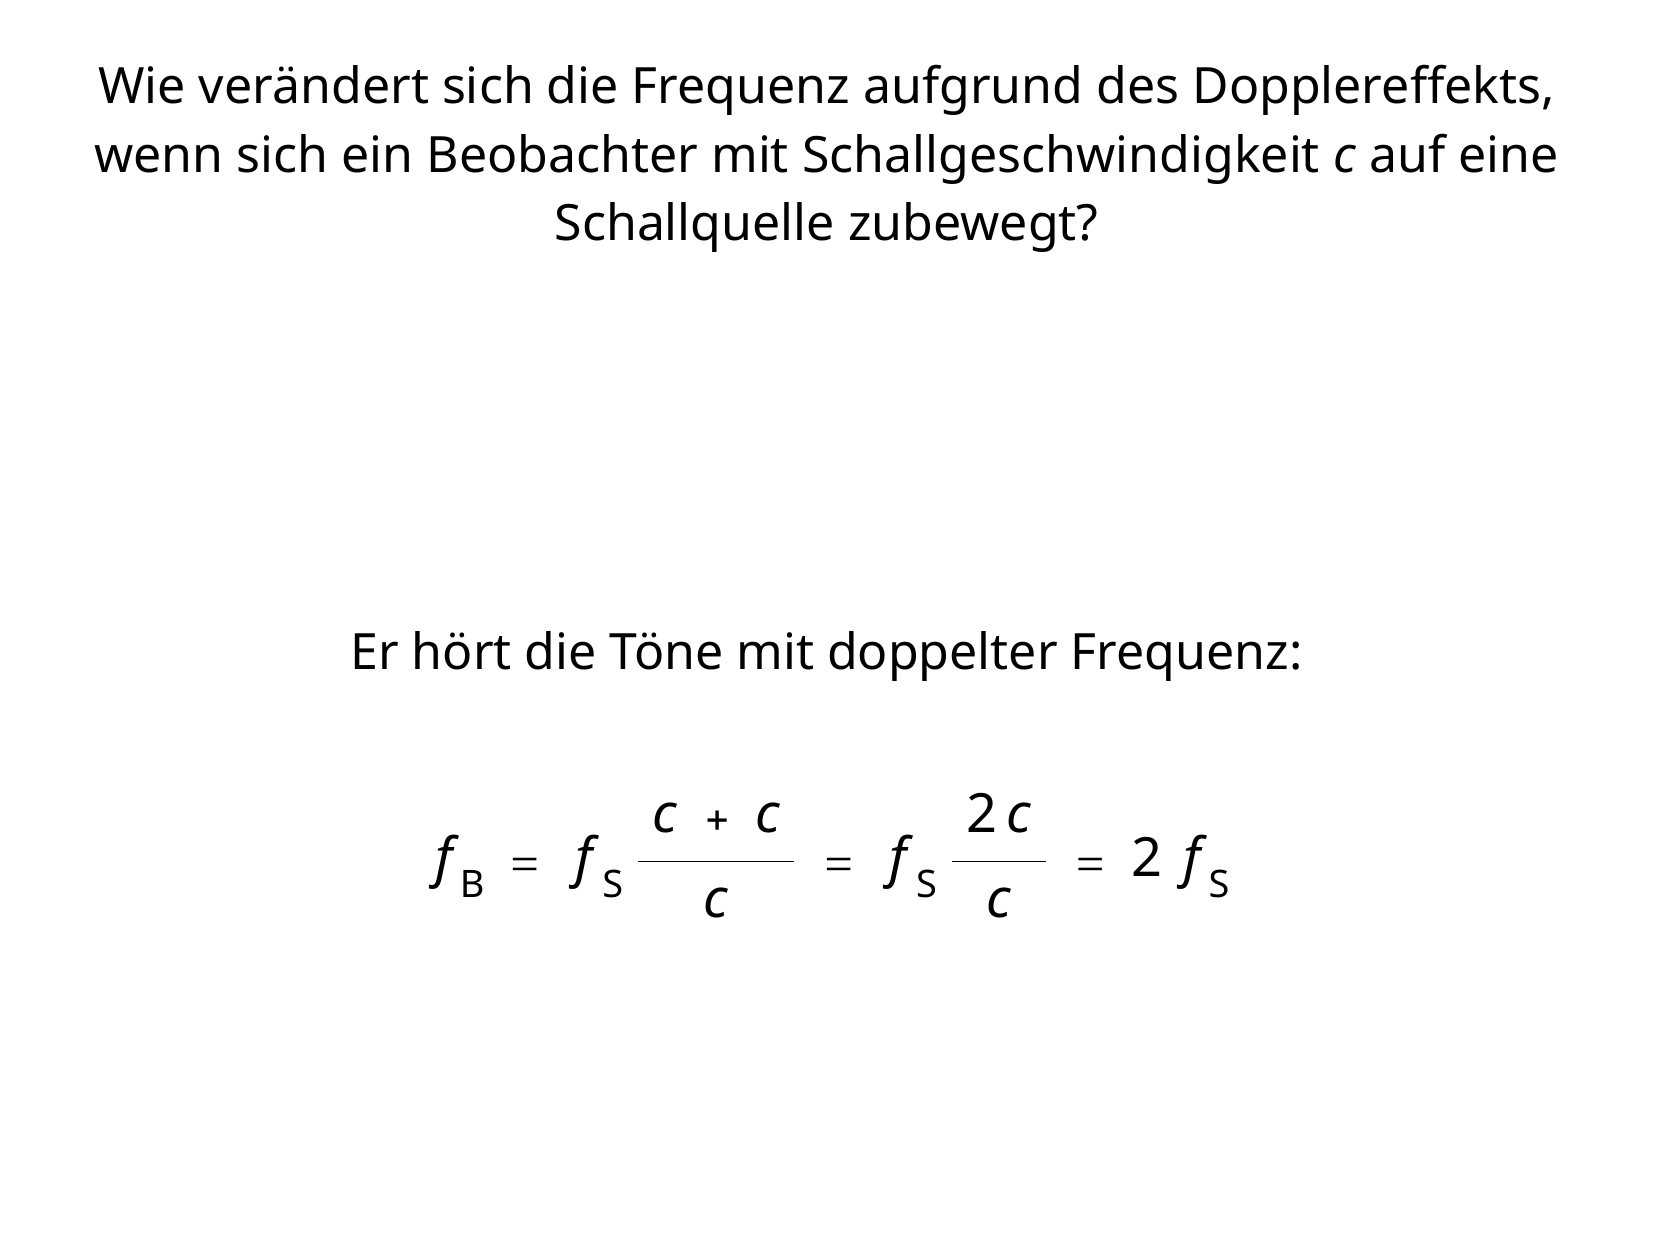

# Wie verändert sich die Frequenz aufgrund des Dopplereffekts, wenn sich ein Beobachter mit Schallgeschwindigkeit c auf eine Schallquelle zubewegt?
Er hört die Töne mit doppelter Frequenz: